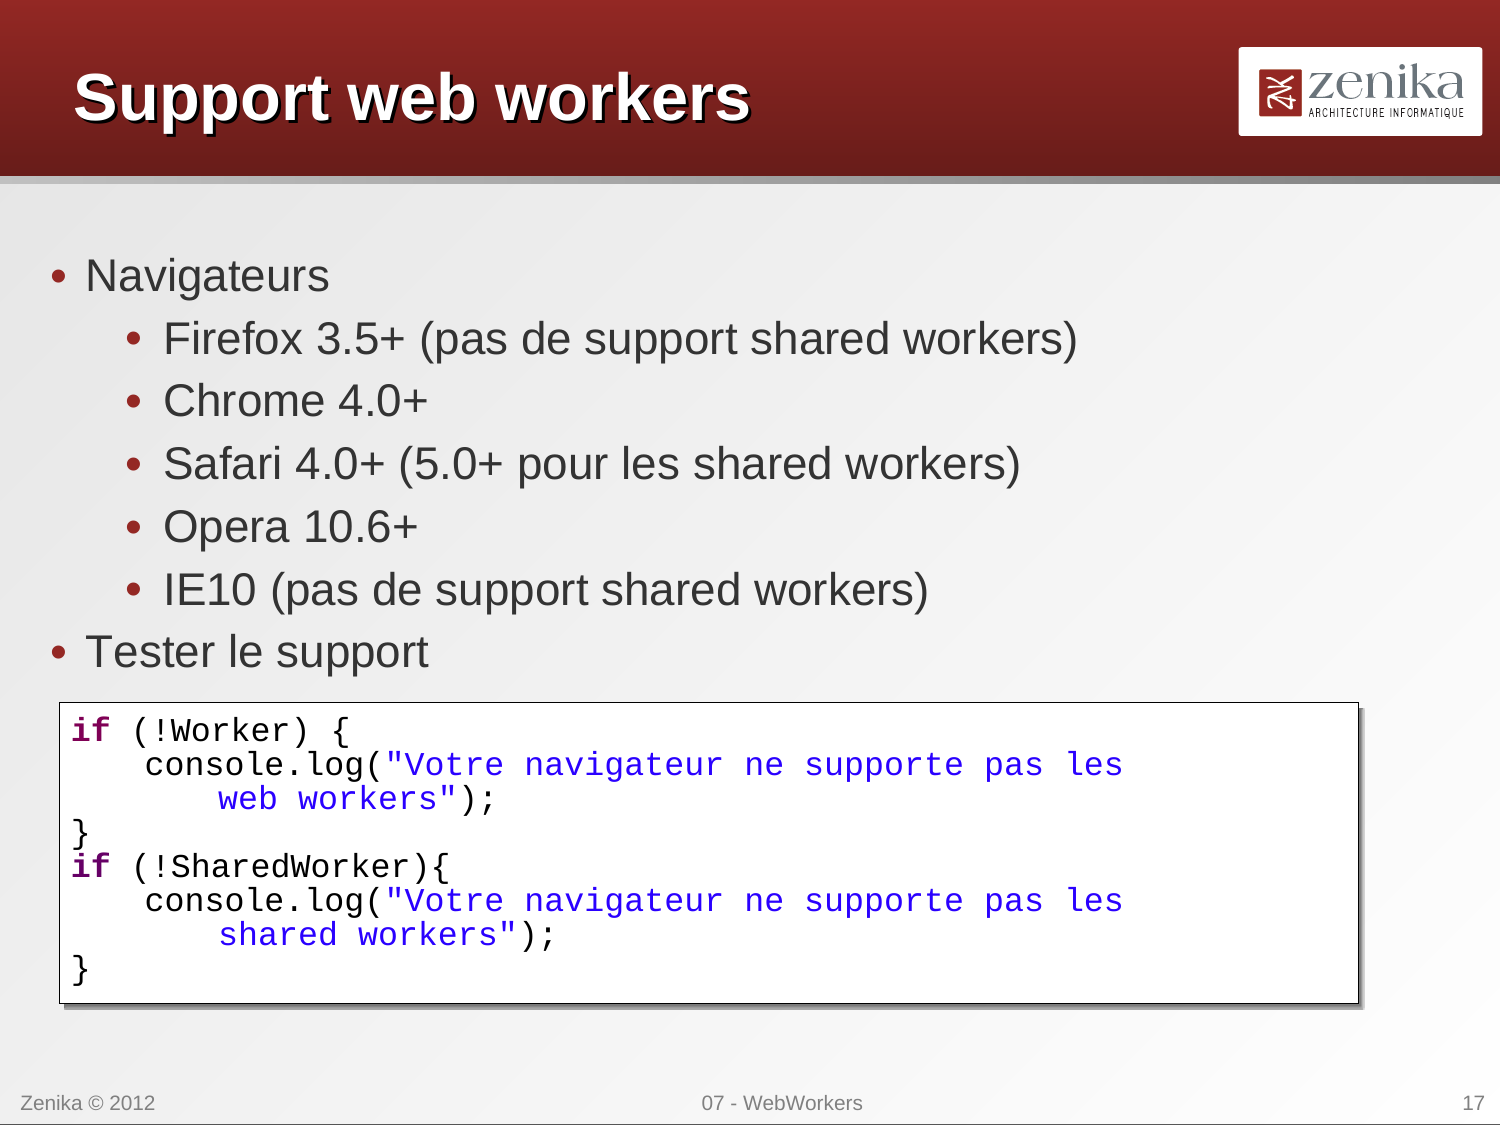

# Support web workers
Navigateurs
Firefox 3.5+ (pas de support shared workers)
Chrome 4.0+
Safari 4.0+ (5.0+ pour les shared workers)
Opera 10.6+
IE10 (pas de support shared workers)
Tester le support
if (!Worker) {
	console.log("Votre navigateur ne supporte pas les 					web workers");
}
if (!SharedWorker){
	console.log("Votre navigateur ne supporte pas les 					shared workers");
}